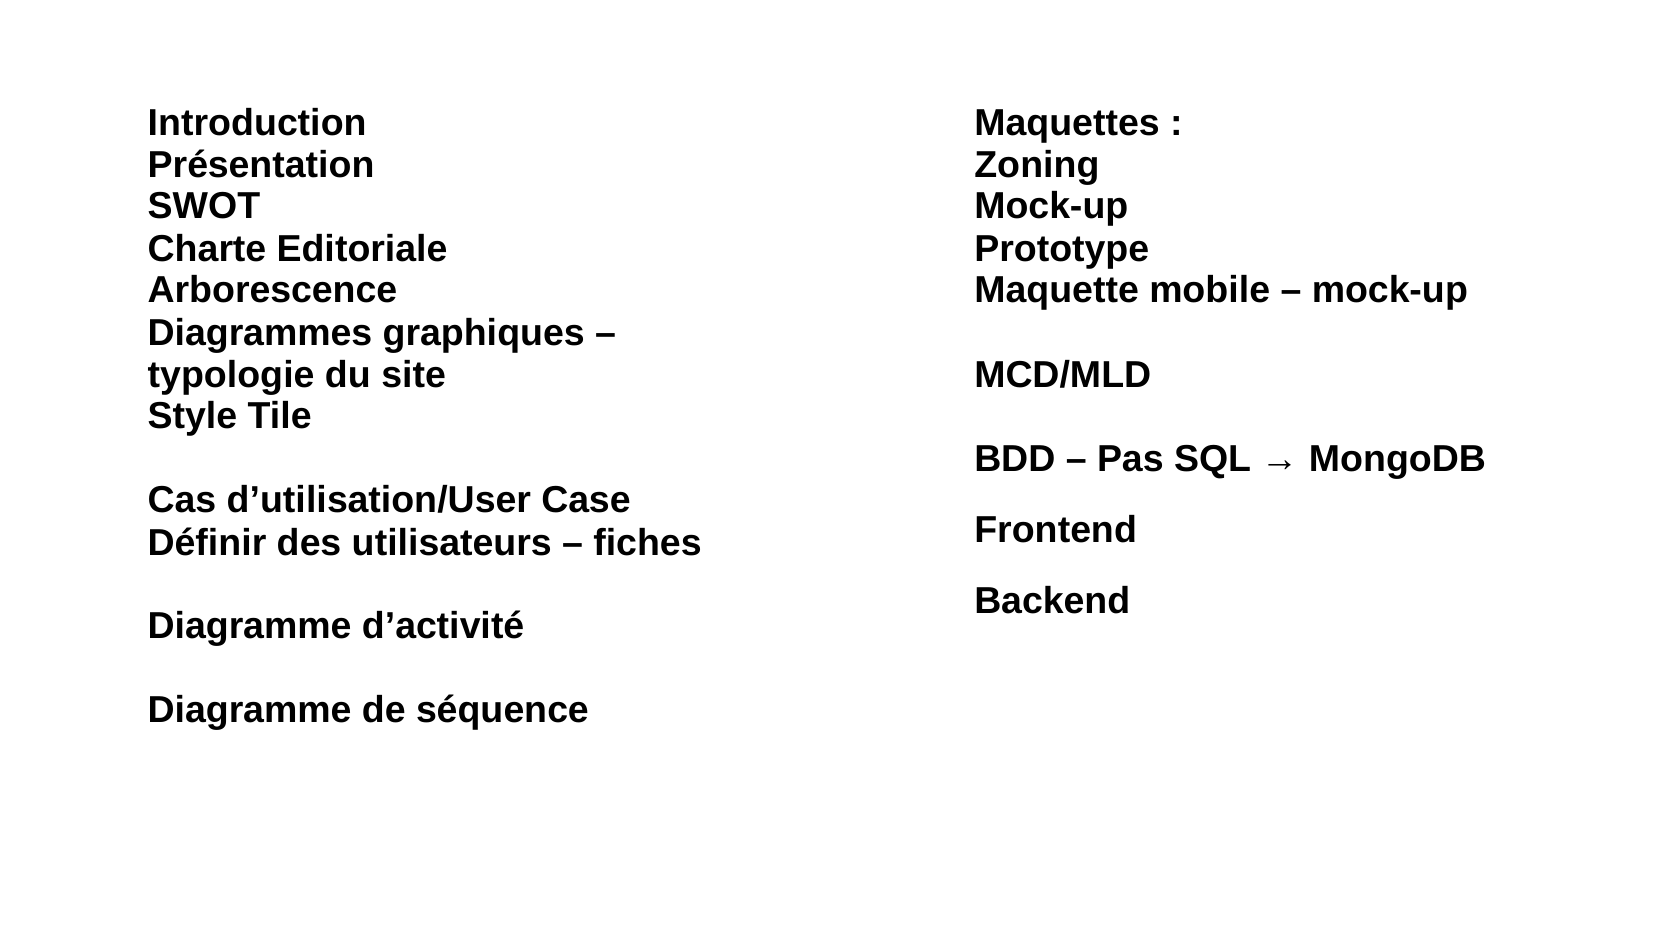

Introduction
Présentation
SWOT
Charte Editoriale
Arborescence
Diagrammes graphiques – typologie du site
Style Tile
Cas d’utilisation/User Case
Définir des utilisateurs – fiches
Diagramme d’activité
Diagramme de séquence
# Maquettes :
Zoning
Mock-up
Prototype
Maquette mobile – mock-up
MCD/MLD
BDD – Pas SQL → MongoDB
Frontend
Backend